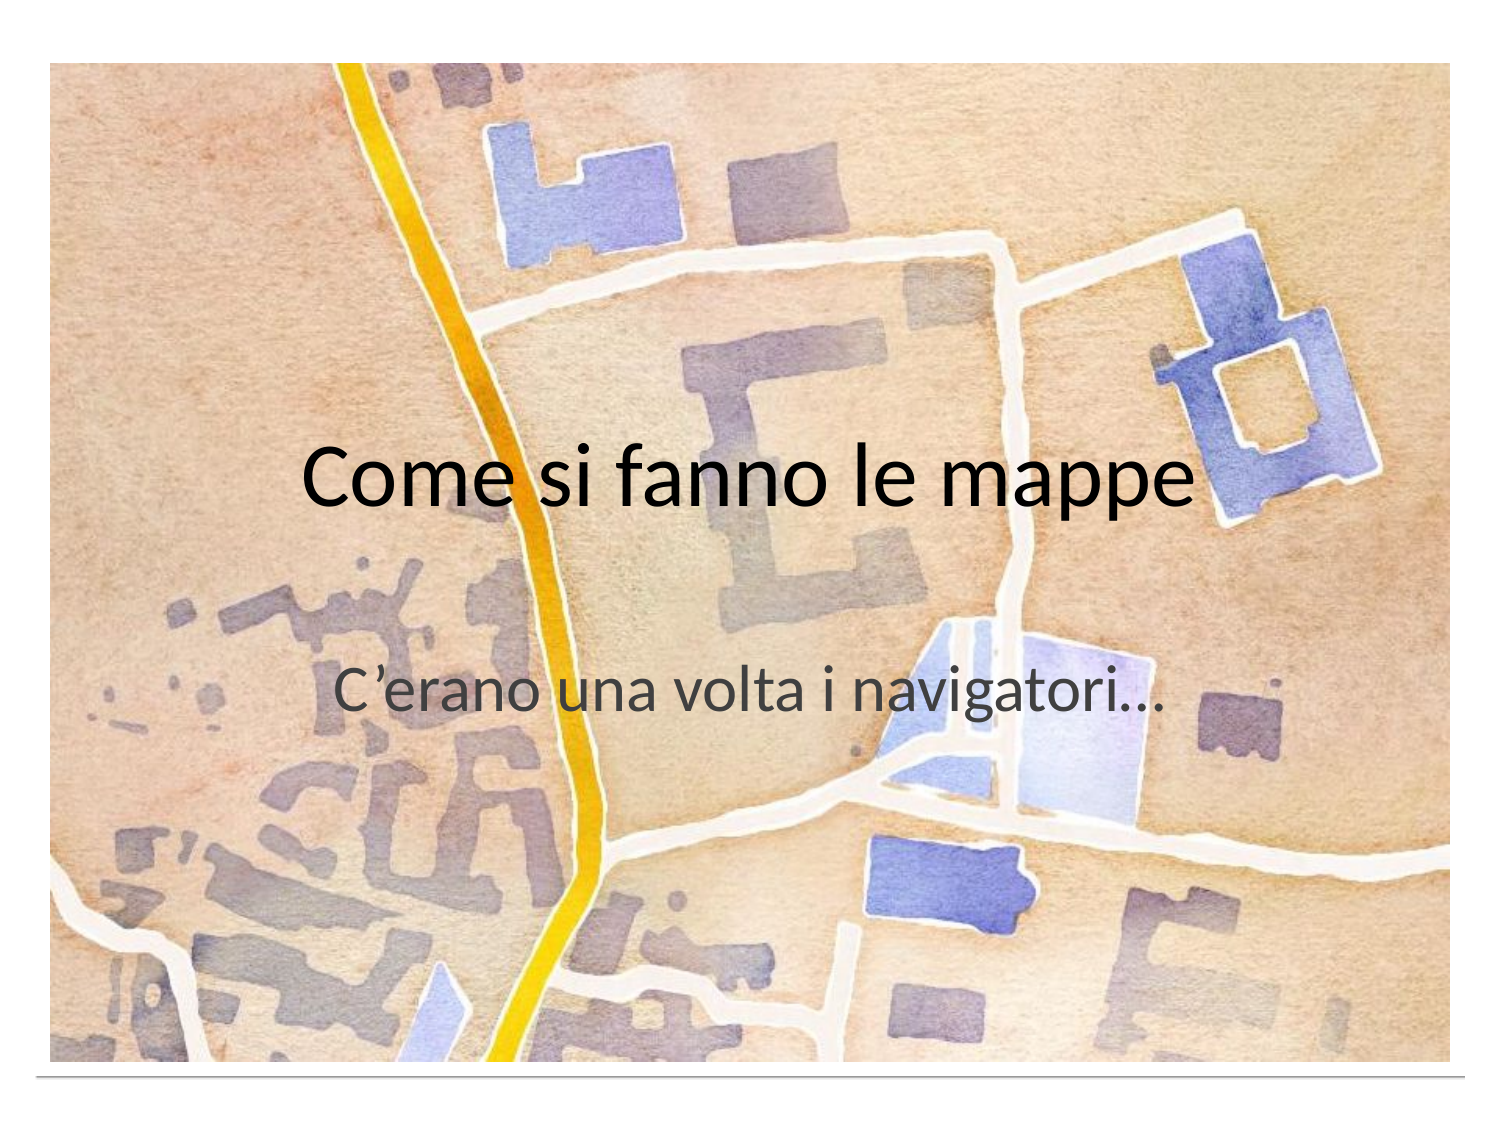

# Come si fanno le mappe
C’erano una volta i navigatori…